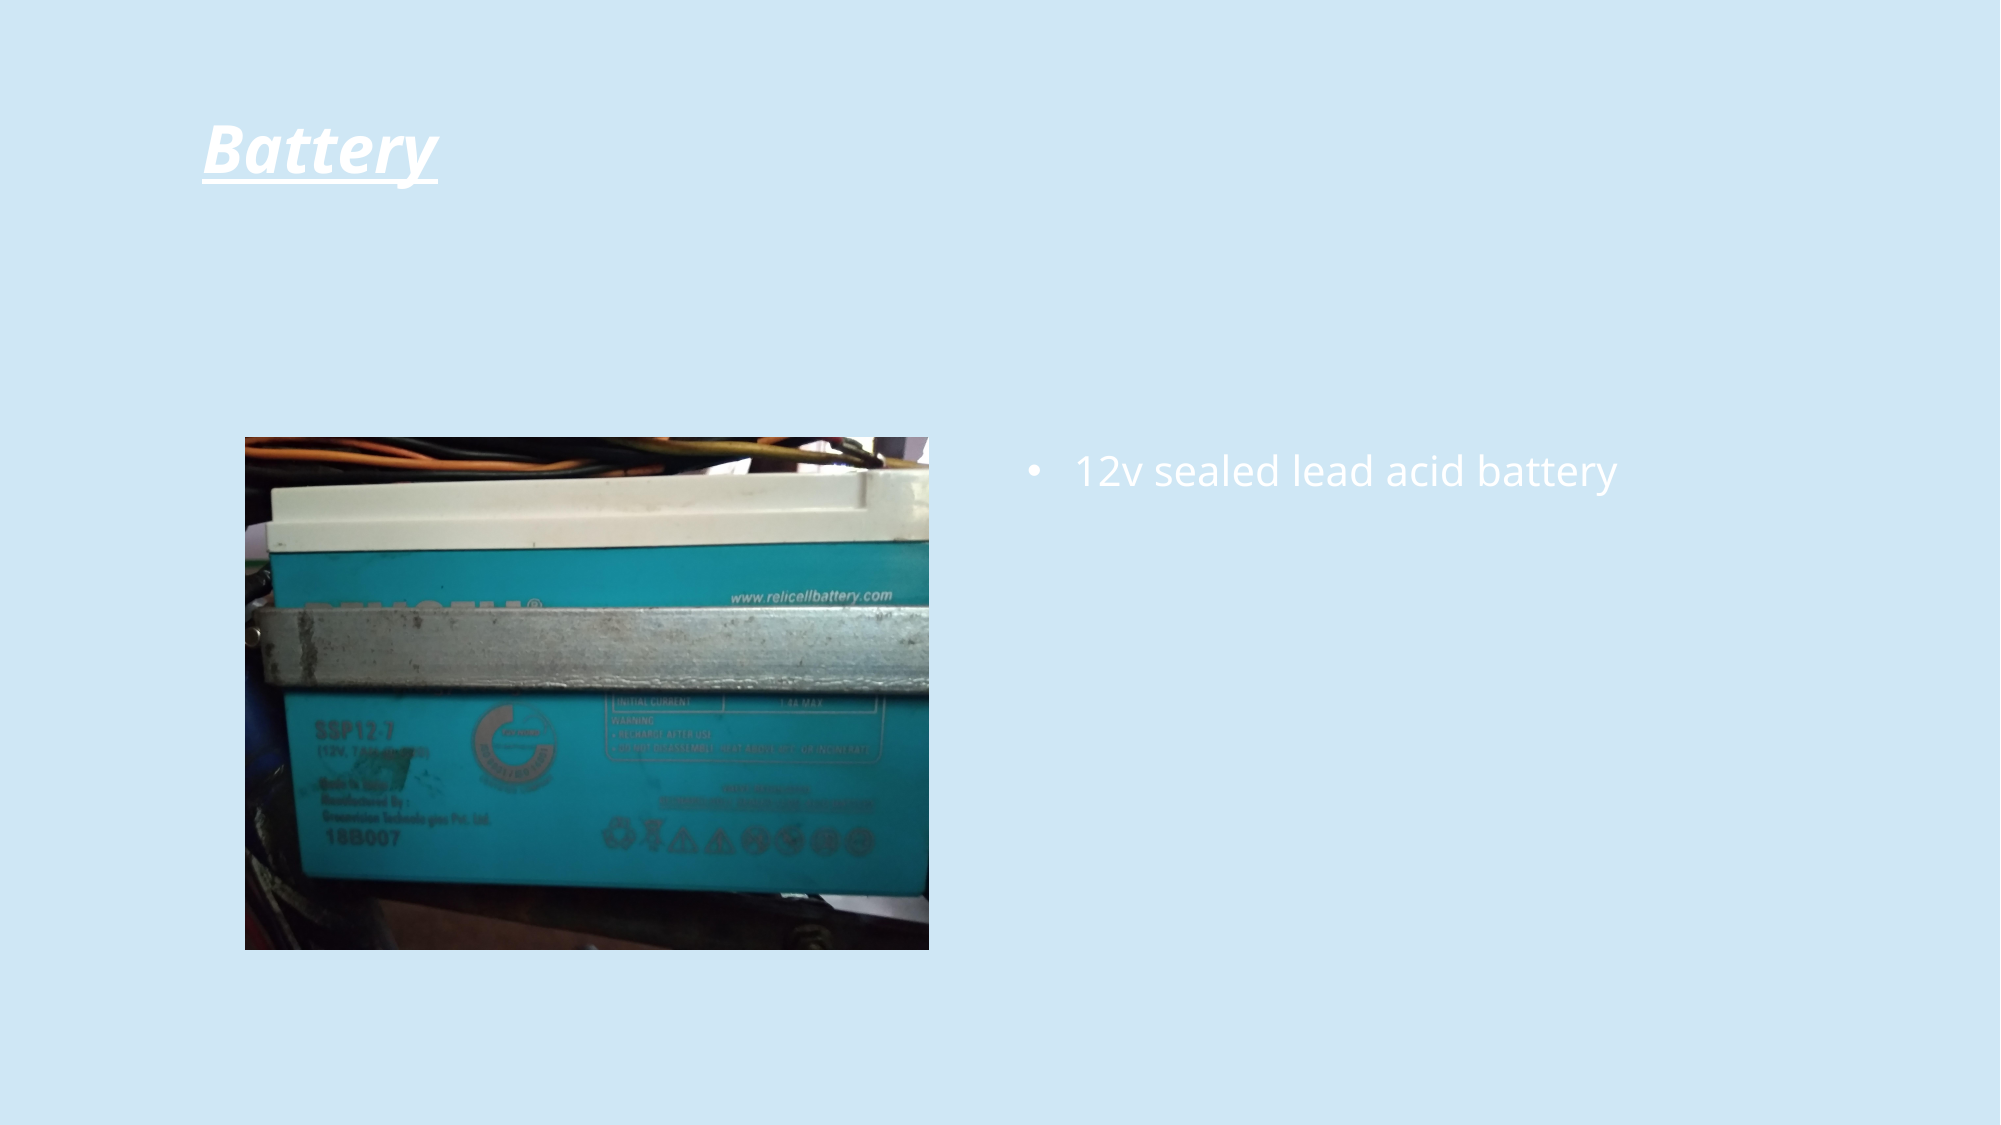

# Battery
12v sealed lead acid battery